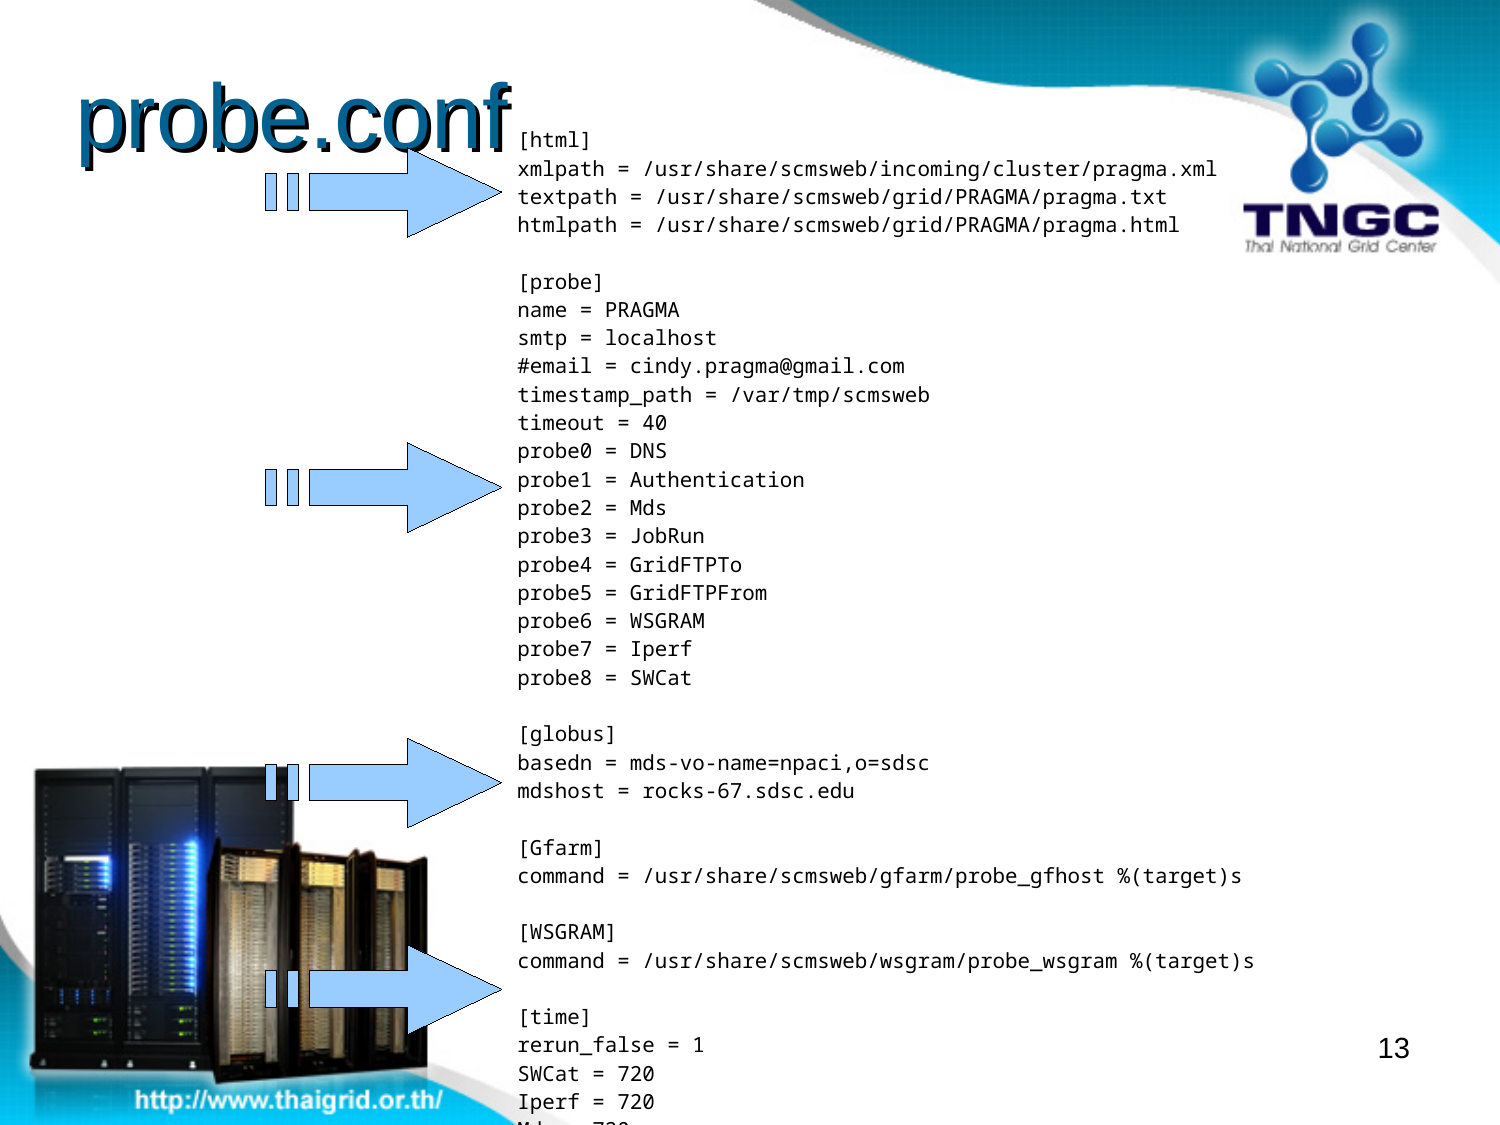

# probe.conf
[html]
xmlpath = /usr/share/scmsweb/incoming/cluster/pragma.xml
textpath = /usr/share/scmsweb/grid/PRAGMA/pragma.txt
htmlpath = /usr/share/scmsweb/grid/PRAGMA/pragma.html
[probe]
name = PRAGMA
smtp = localhost
#email = cindy.pragma@gmail.com
timestamp_path = /var/tmp/scmsweb
timeout = 40
probe0 = DNS
probe1 = Authentication
probe2 = Mds
probe3 = JobRun
probe4 = GridFTPTo
probe5 = GridFTPFrom
probe6 = WSGRAM
probe7 = Iperf
probe8 = SWCat
[globus]
basedn = mds-vo-name=npaci,o=sdsc
mdshost = rocks-67.sdsc.edu
[Gfarm]
command = /usr/share/scmsweb/gfarm/probe_gfhost %(target)s
[WSGRAM]
command = /usr/share/scmsweb/wsgram/probe_wsgram %(target)s
[time]
rerun_false = 1
SWCat = 720
Iperf = 720
Mds = 720
GridFTPTo = 360
GridFTPFrom = 360
JobRun = 120
WSGRAM = 120
13